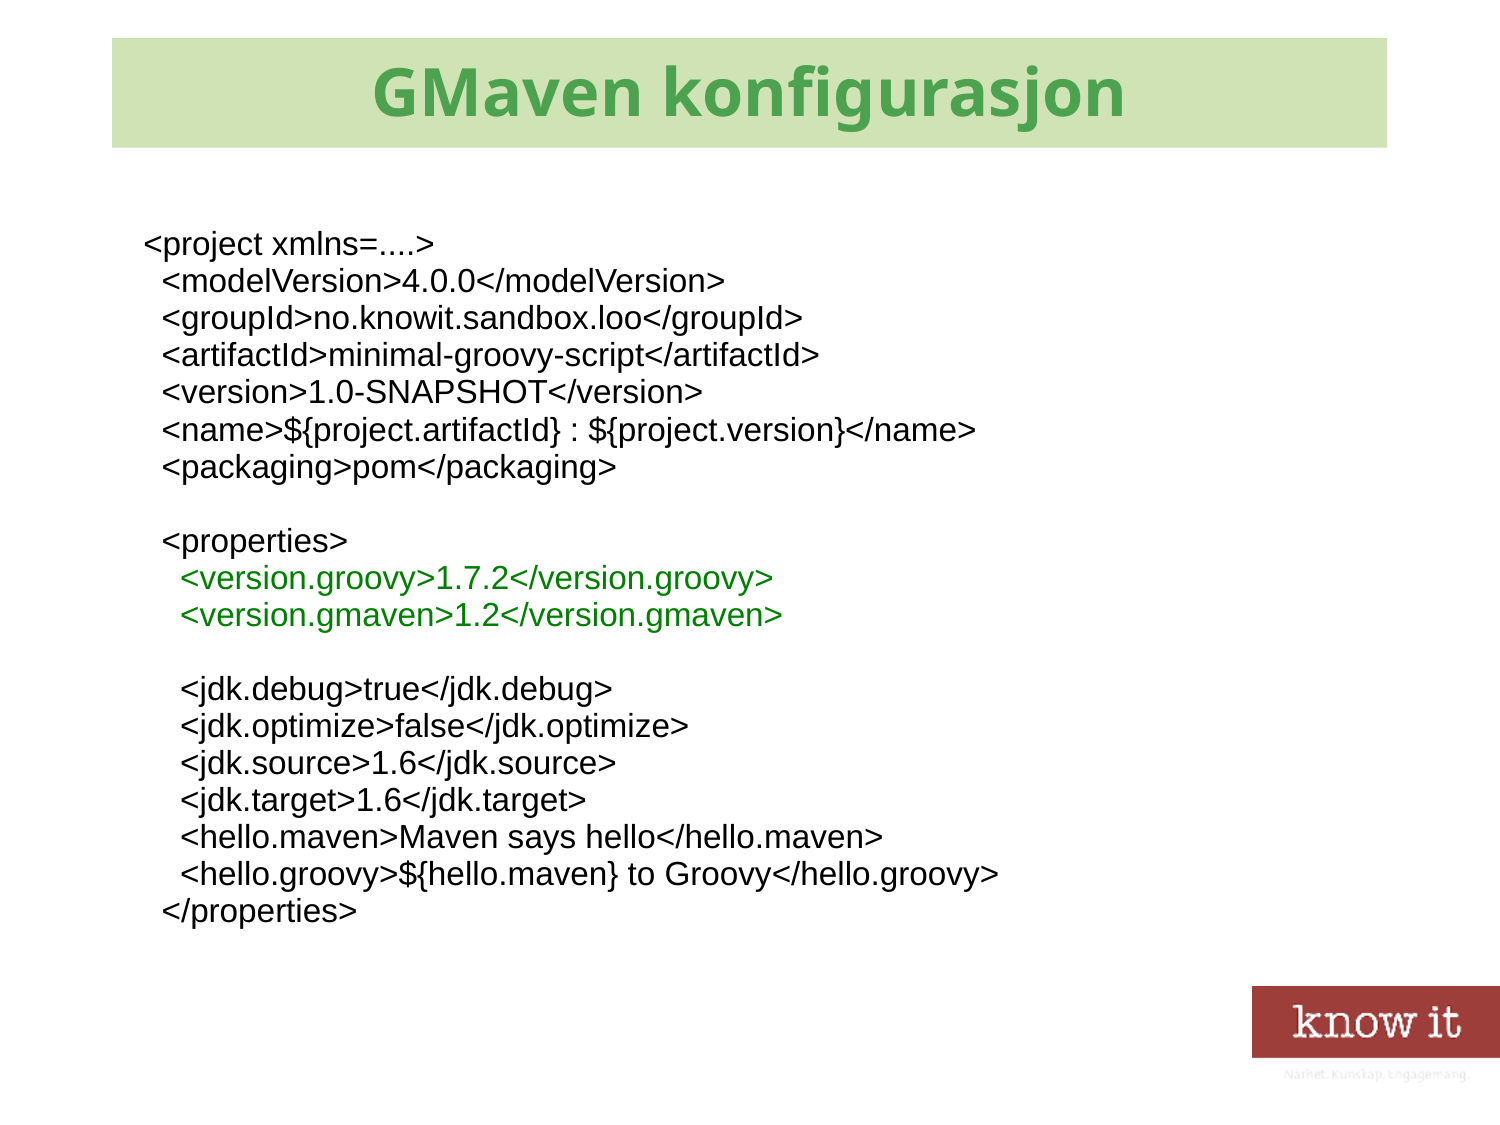

GMaven konfigurasjon
<project xmlns=....>
 <modelVersion>4.0.0</modelVersion>
 <groupId>no.knowit.sandbox.loo</groupId>
 <artifactId>minimal-groovy-script</artifactId>
 <version>1.0-SNAPSHOT</version>
 <name>${project.artifactId} : ${project.version}</name>
 <packaging>pom</packaging>
 <properties>
 <version.groovy>1.7.2</version.groovy>
 <version.gmaven>1.2</version.gmaven>
 <jdk.debug>true</jdk.debug>
 <jdk.optimize>false</jdk.optimize>
 <jdk.source>1.6</jdk.source>
 <jdk.target>1.6</jdk.target>
 <hello.maven>Maven says hello</hello.maven>
 <hello.groovy>${hello.maven} to Groovy</hello.groovy>
 </properties>